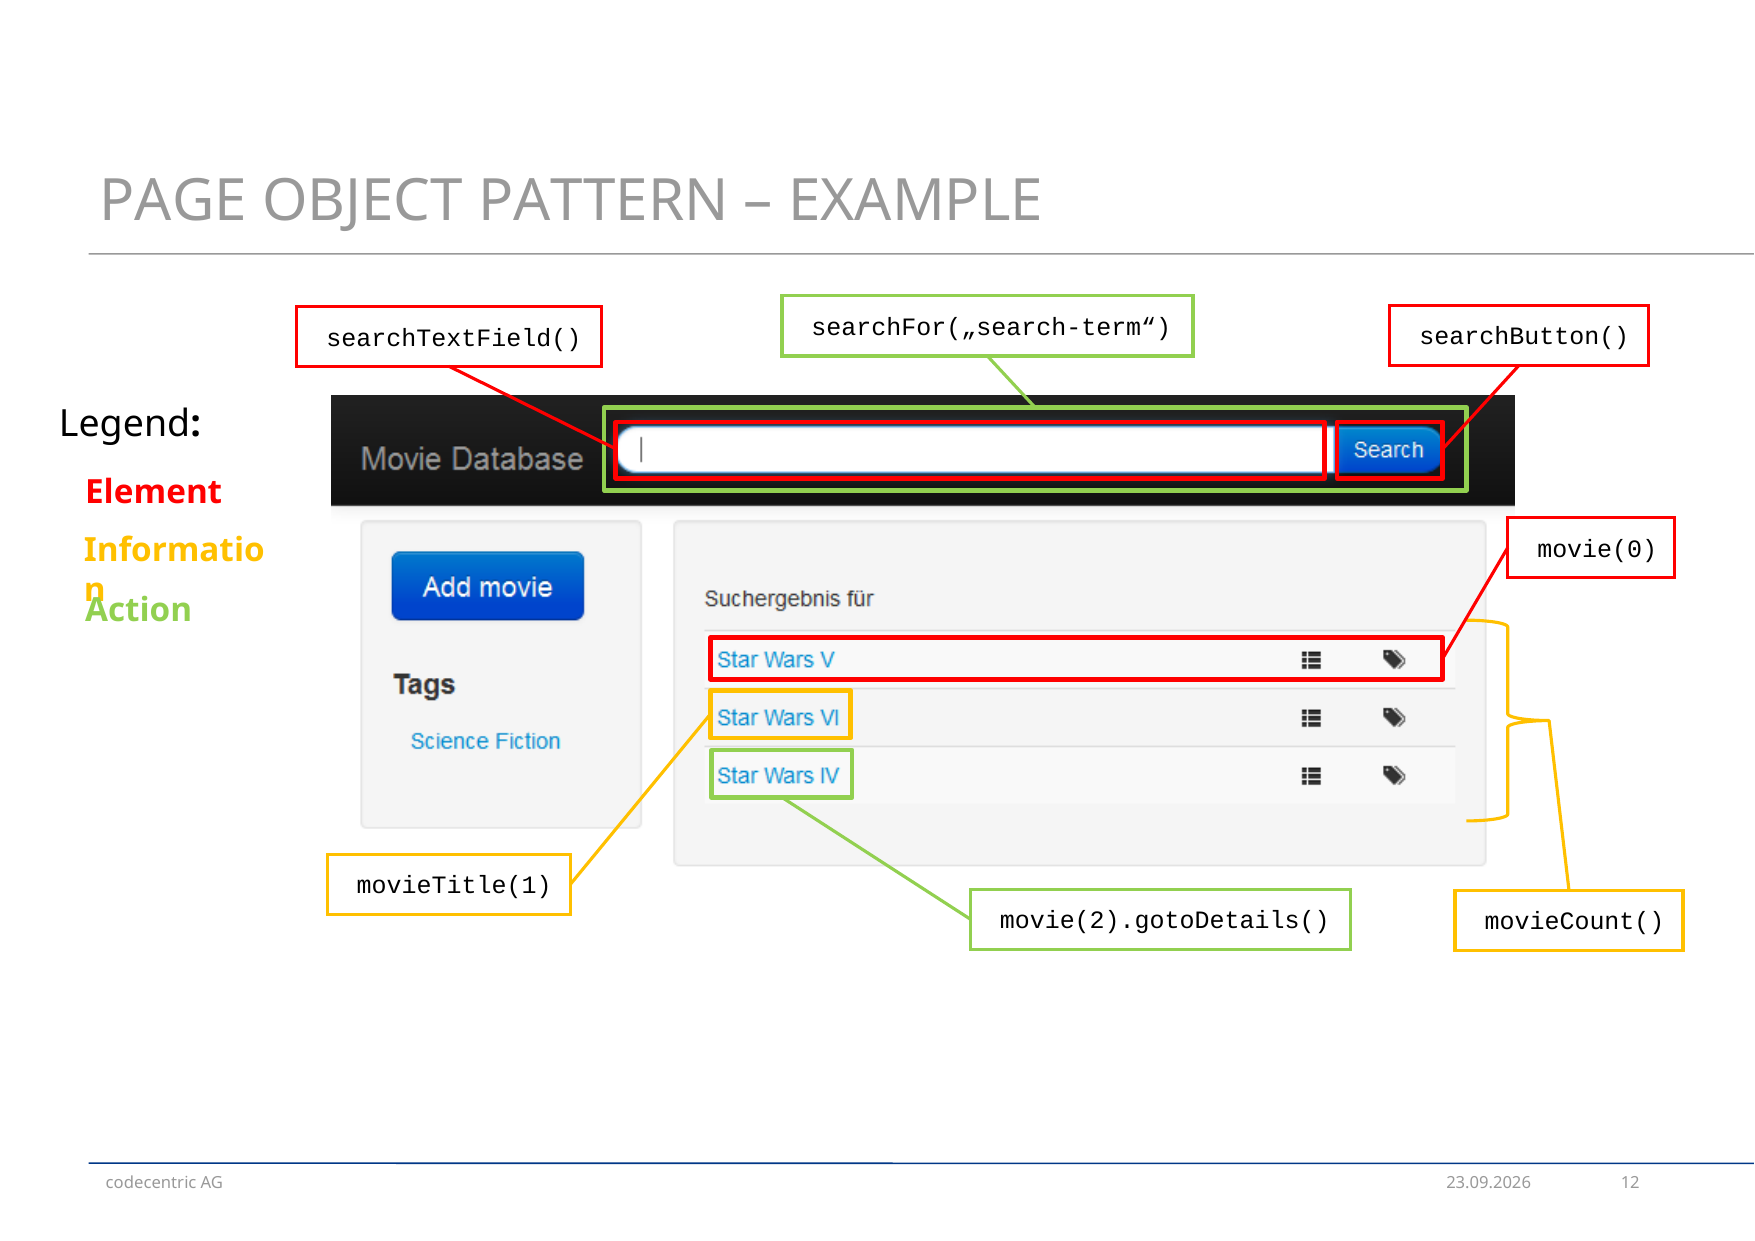

# Page Object Pattern – Example
searchFor(„search-term“)
searchButton()
searchTextField()
Legend:
Element
Information
movie(0)
Action
movieTitle(1)
movie(2).gotoDetails()
movieCount()